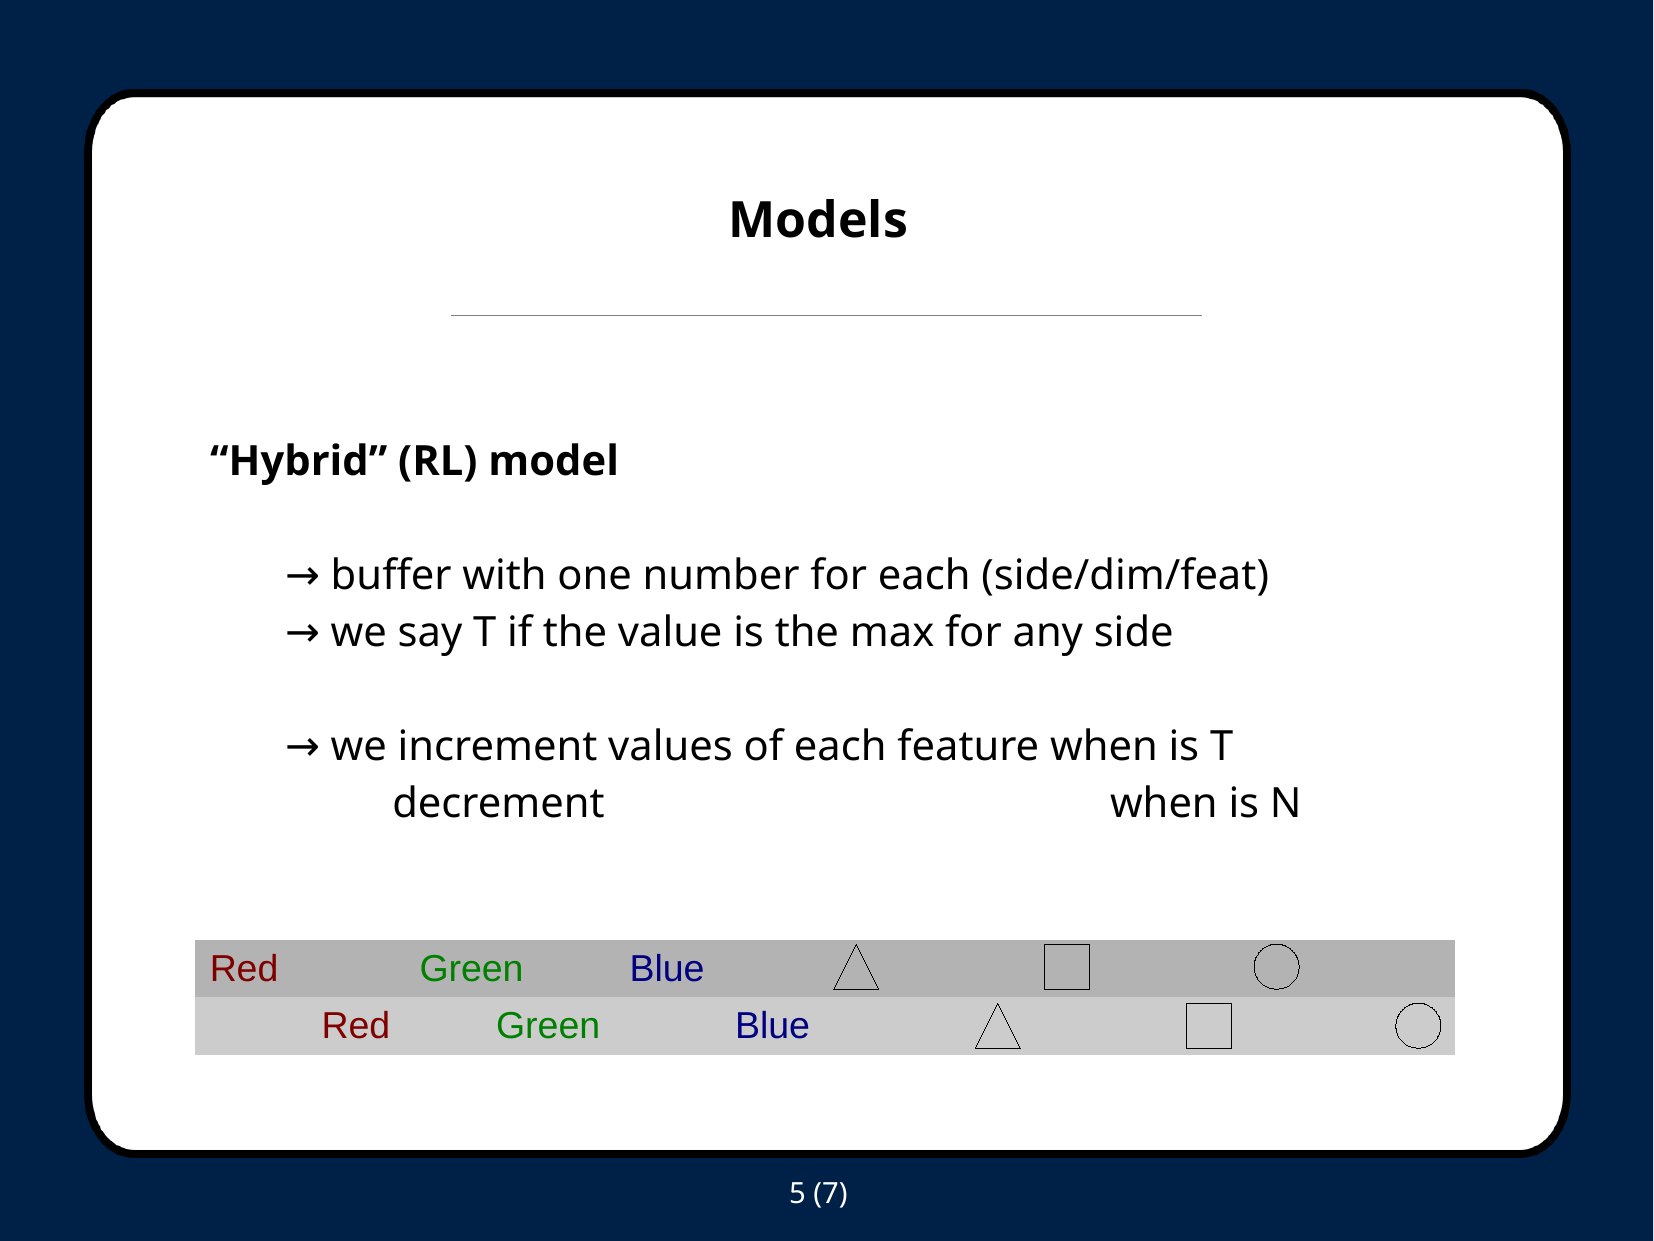

# Models
“Hybrid” (RL) model
	→ buffer with one number for each (side/dim/feat)
	→ we say T if the value is the max for any side
	→ we increment values of each feature when is T
		 decrement 							when is N
| Red | Green | Blue | | | |
| --- | --- | --- | --- | --- | --- |
| Red | Green | Blue | | | |
5 (7)